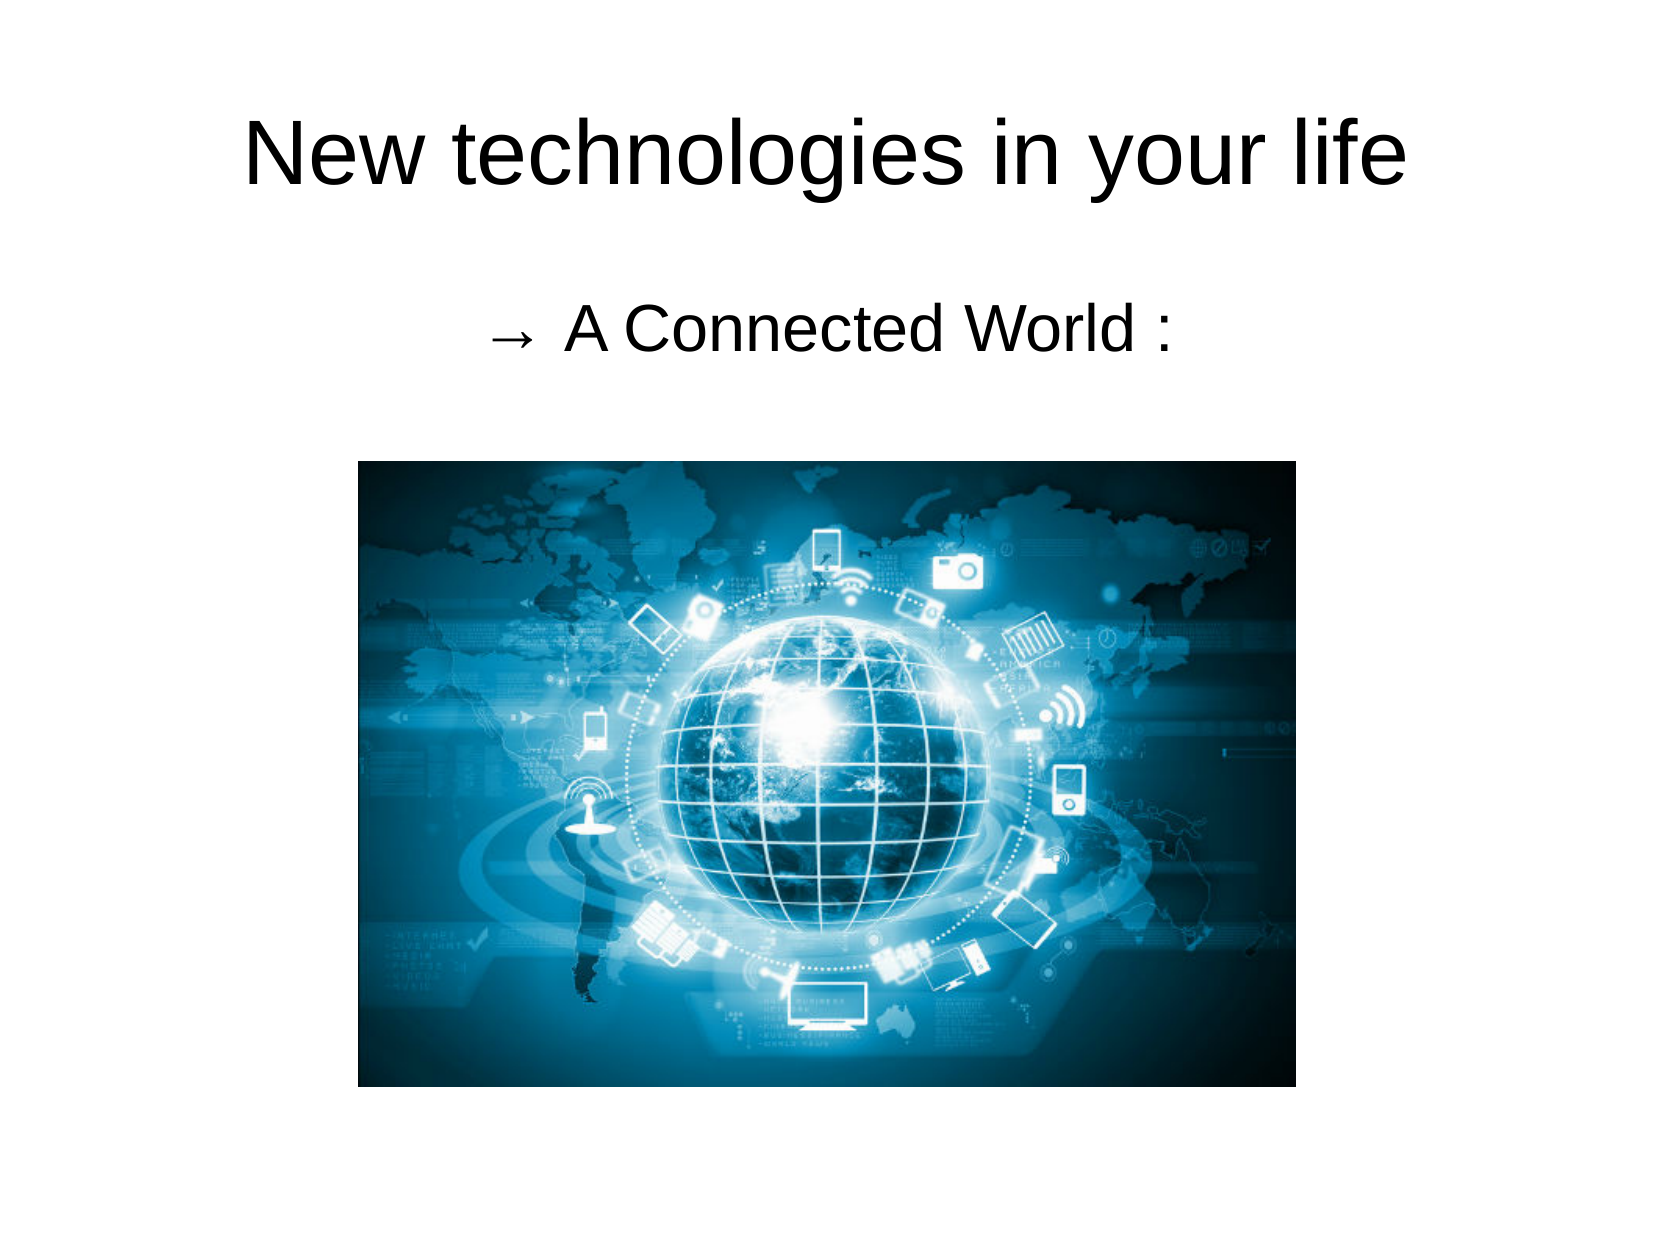

# New technologies in your life
→ A Connected World :